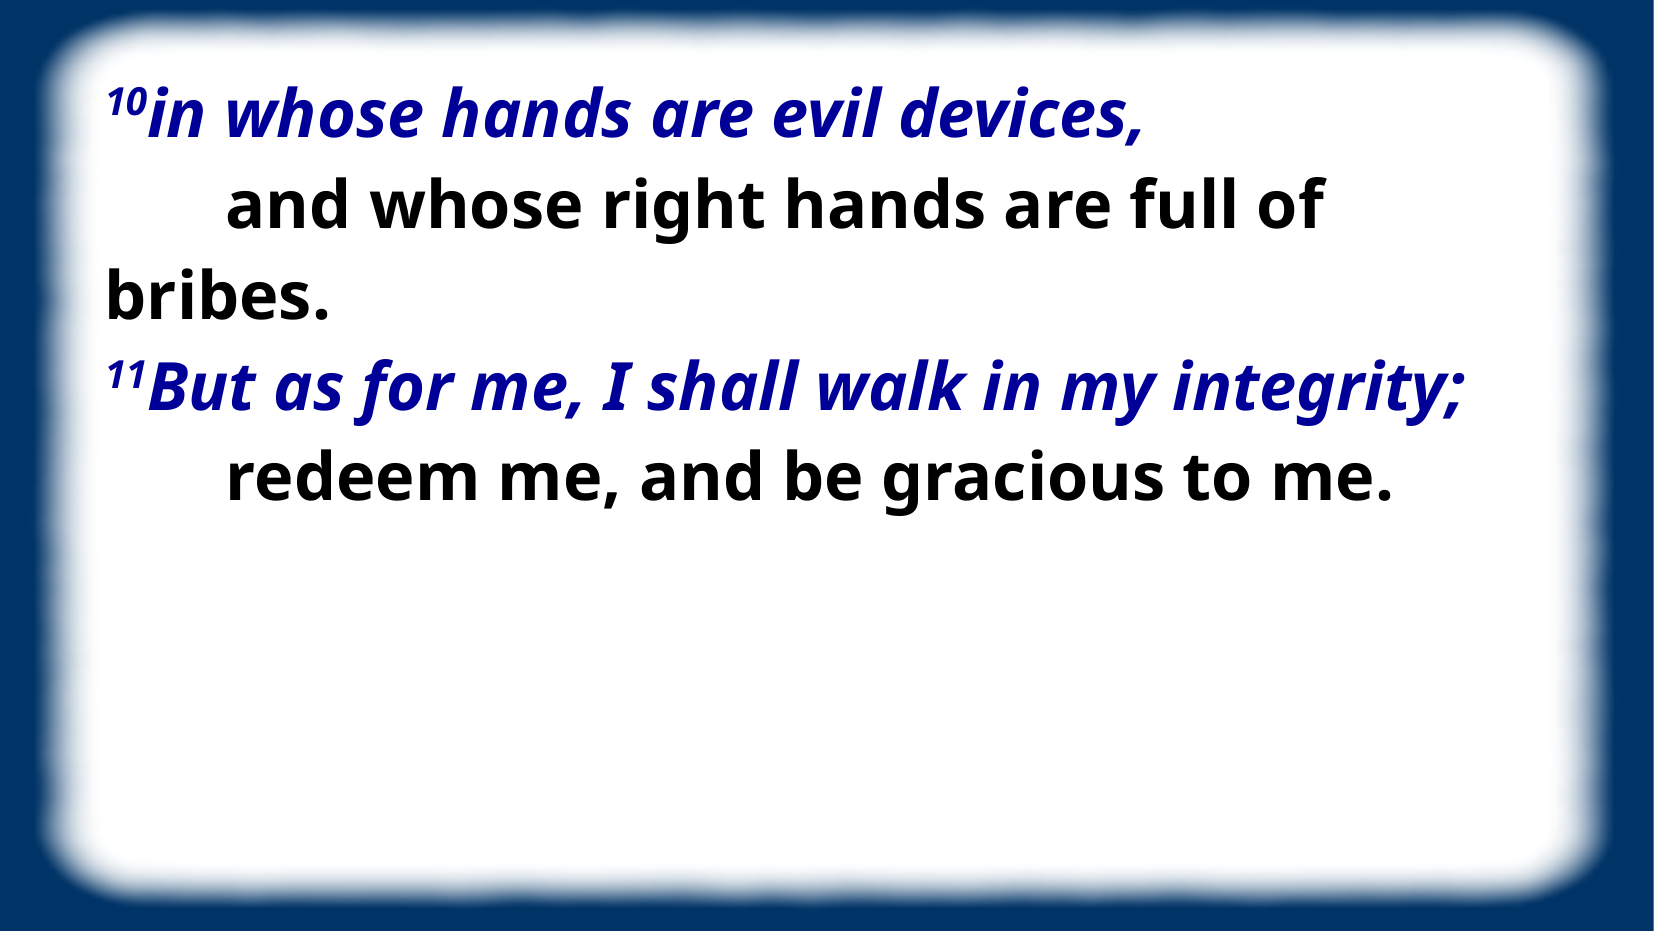

10in whose hands are evil devices,
 and whose right hands are full of bribes.
11But as for me, I shall walk in my integrity;
 redeem me, and be gracious to me.